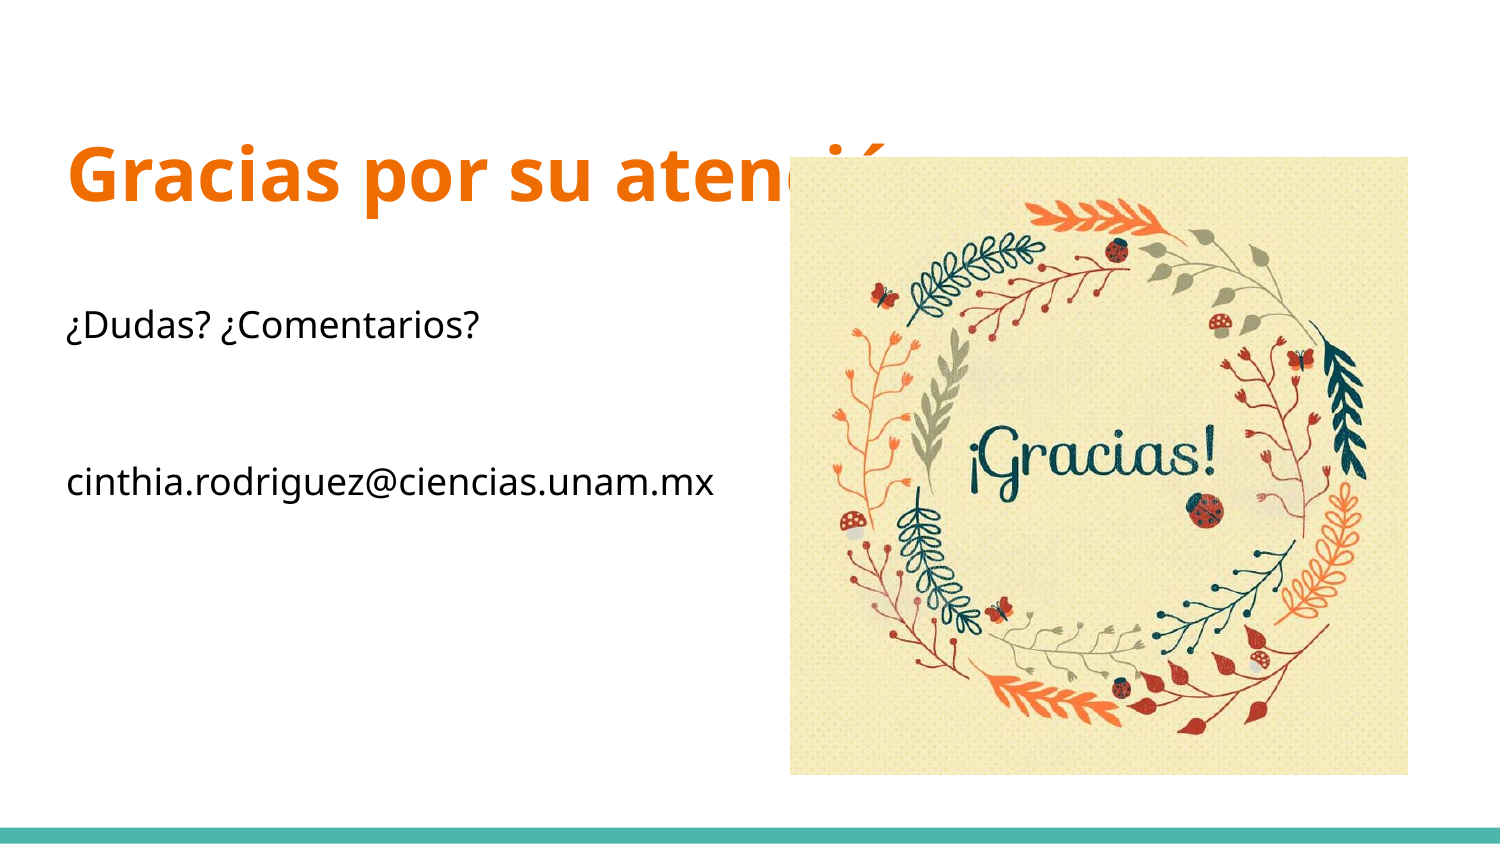

# Gracias por su atención
¿Dudas? ¿Comentarios?
cinthia.rodriguez@ciencias.unam.mx